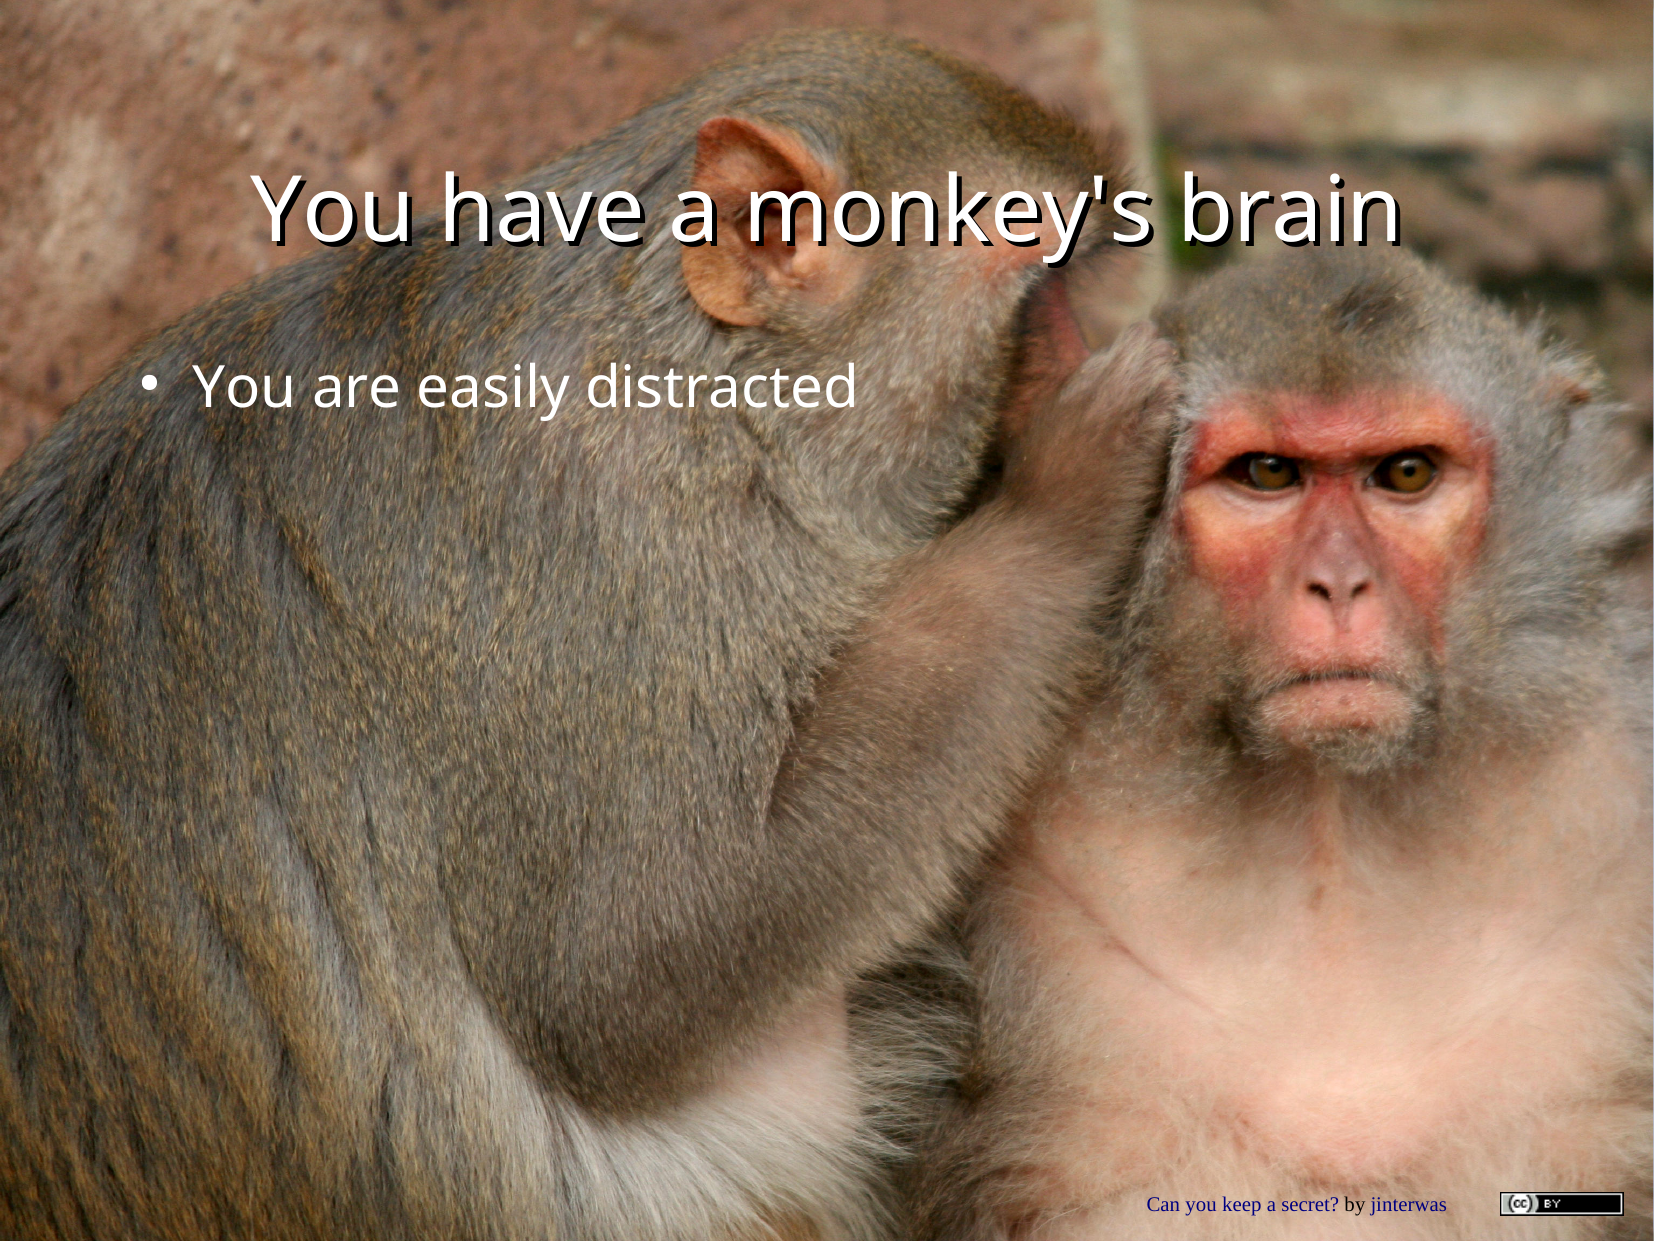

# You have a monkey's brain
You are easily distracted
Can you keep a secret? by jinterwas